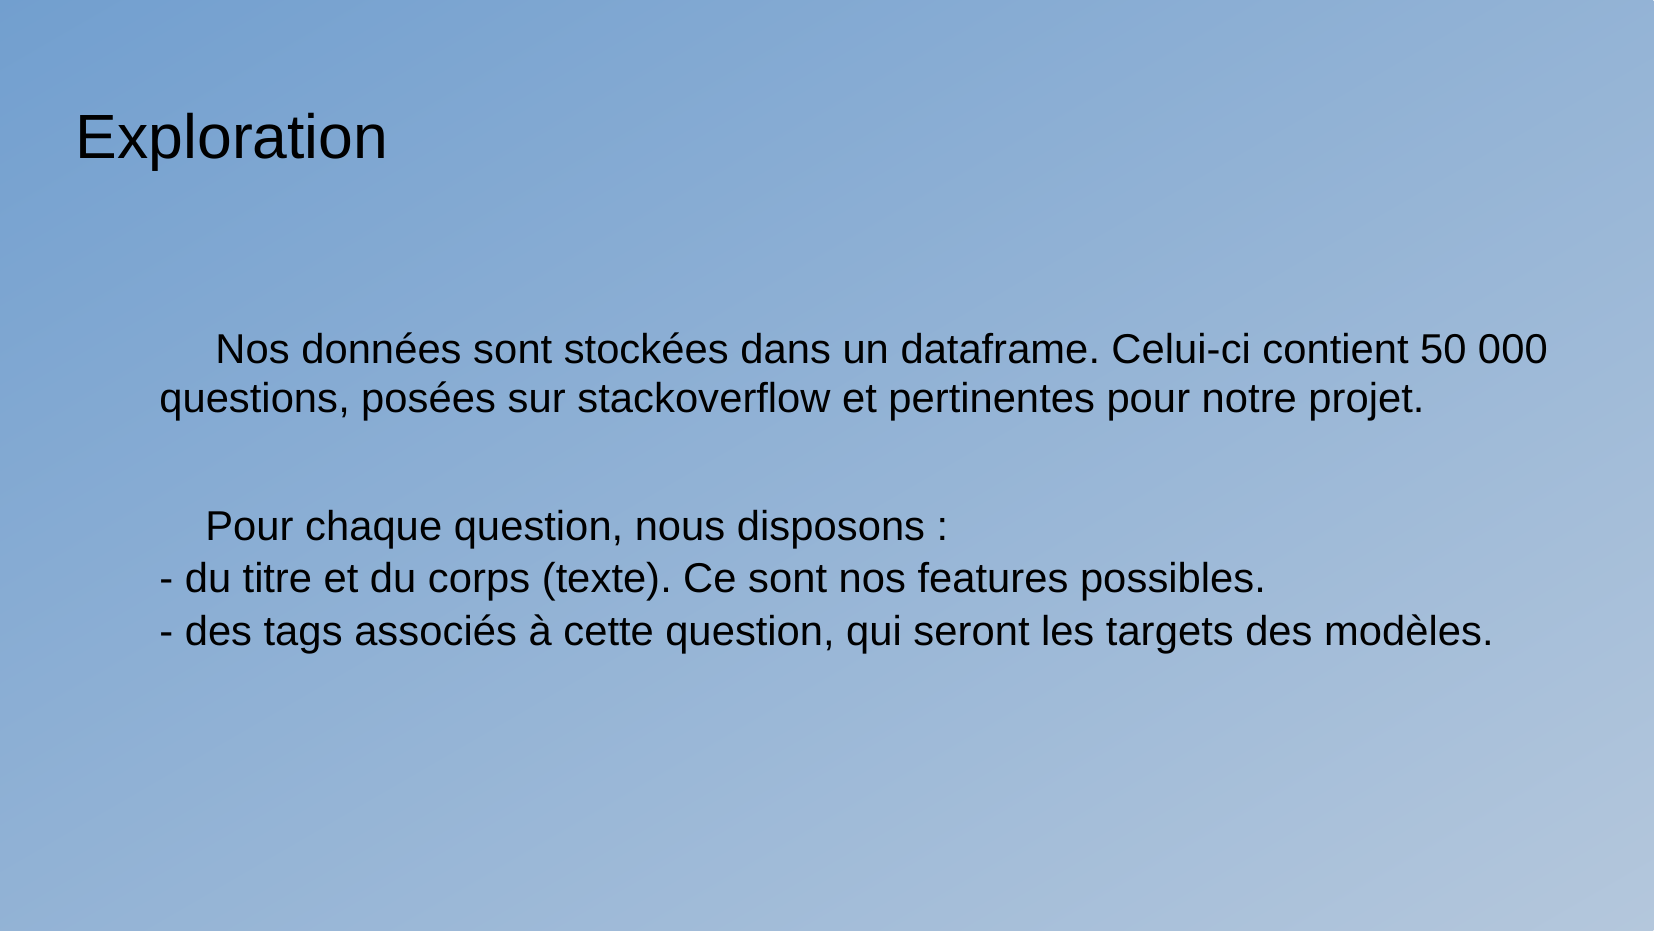

# Exploration
 Nos données sont stockées dans un dataframe. Celui-ci contient 50 000 questions, posées sur stackoverflow et pertinentes pour notre projet.
 Pour chaque question, nous disposons :
- du titre et du corps (texte). Ce sont nos features possibles.
- des tags associés à cette question, qui seront les targets des modèles.